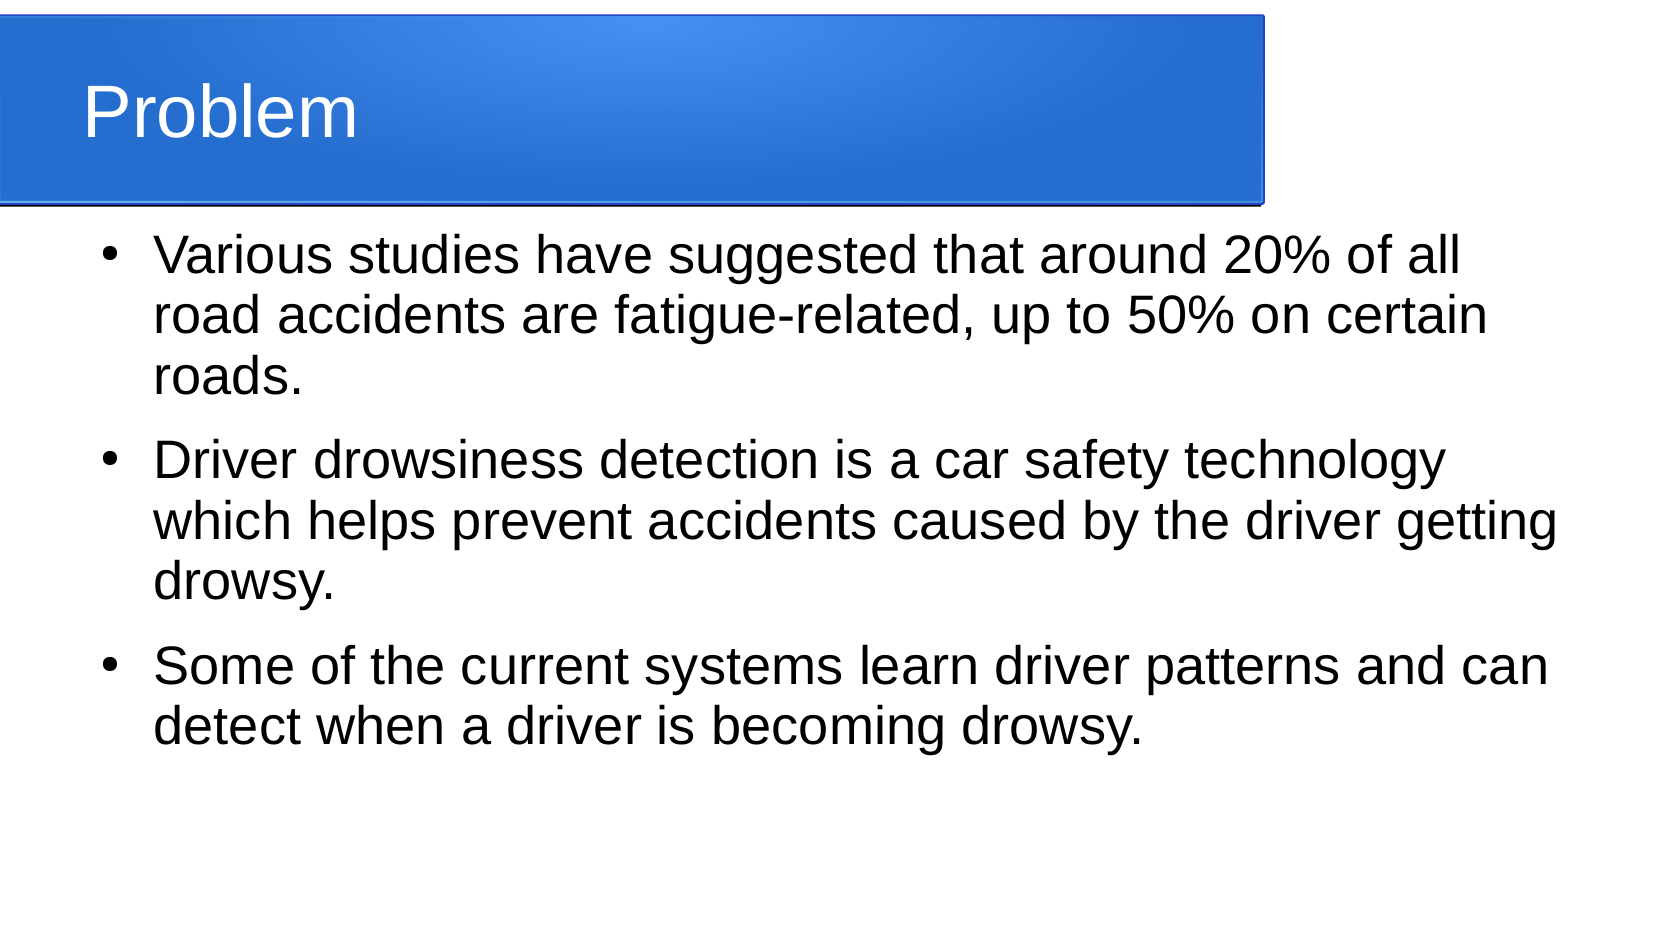

# Problem
Various studies have suggested that around 20% of all road accidents are fatigue-related, up to 50% on certain roads.
Driver drowsiness detection is a car safety technology which helps prevent accidents caused by the driver getting drowsy.
Some of the current systems learn driver patterns and can detect when a driver is becoming drowsy.